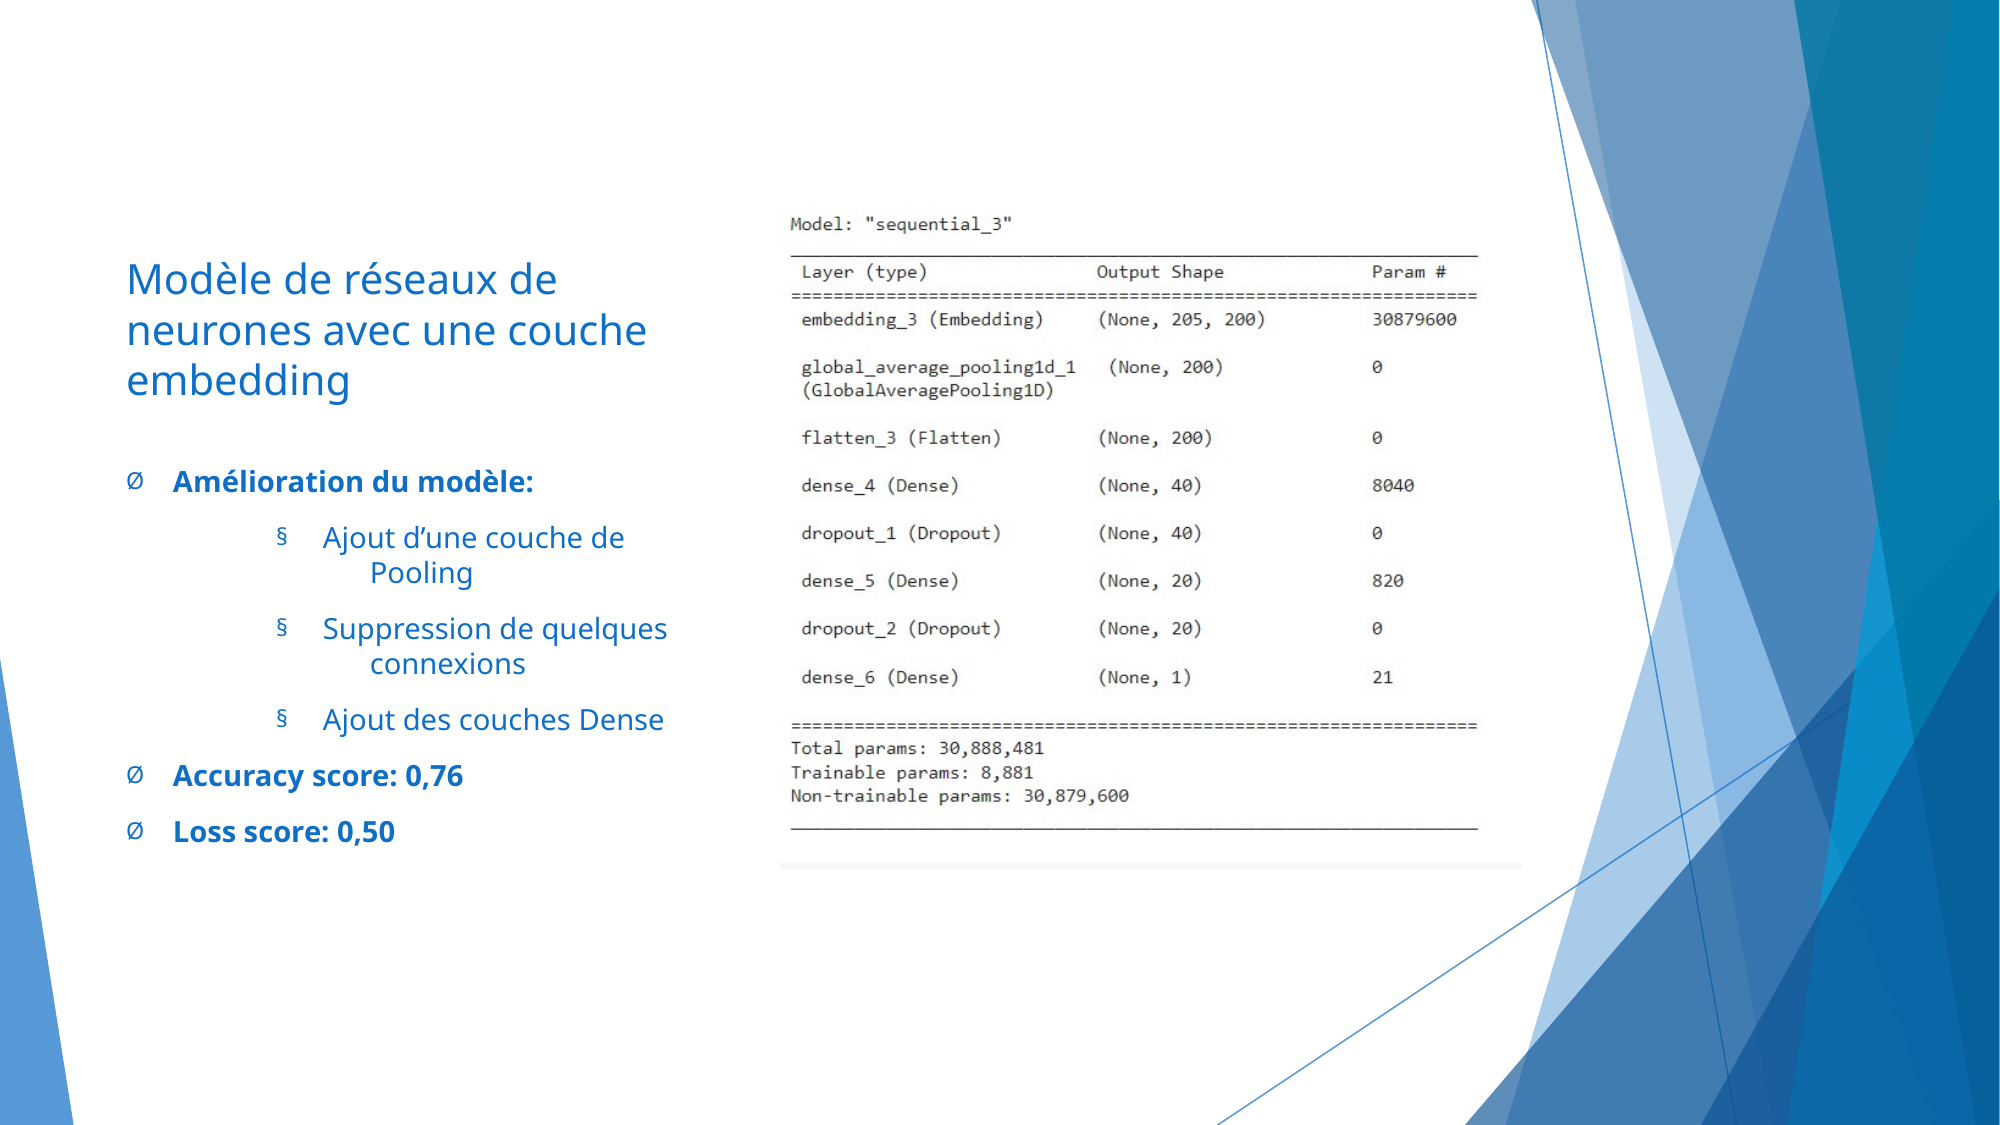

# Modèle de réseaux de neurones avec une couche embedding
Amélioration du modèle:
Ajout d’une couche de Pooling
Suppression de quelques connexions
Ajout des couches Dense
Accuracy score: 0,76
Loss score: 0,50